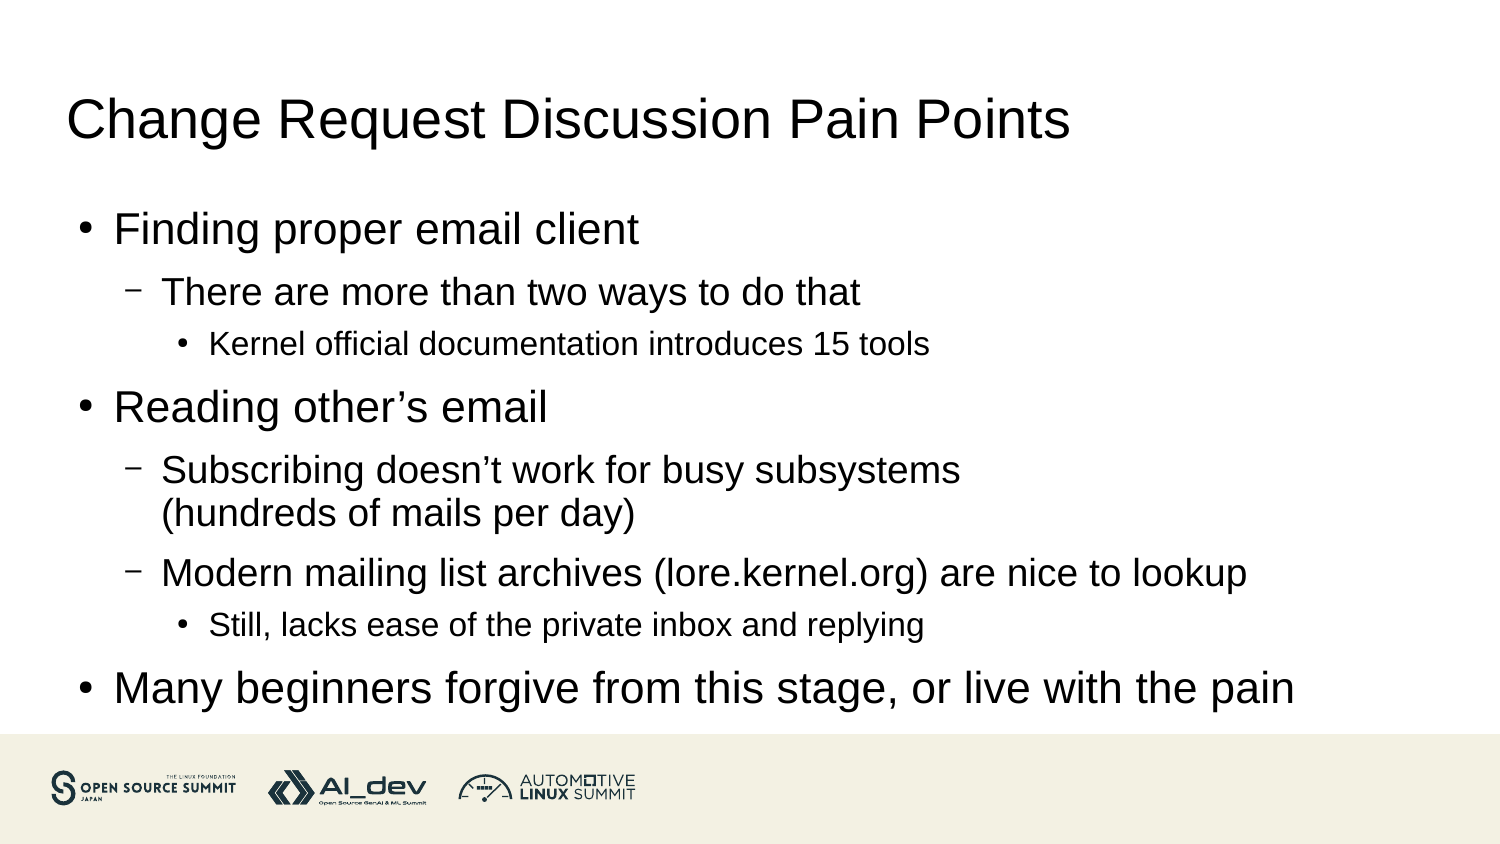

# Change Request Discussion Pain Points
Finding proper email client
There are more than two ways to do that
Kernel official documentation introduces 15 tools
Reading other’s email
Subscribing doesn’t work for busy subsystems
(hundreds of mails per day)
Modern mailing list archives (lore.kernel.org) are nice to lookup
Still, lacks ease of the private inbox and replying
Many beginners forgive from this stage, or live with the pain